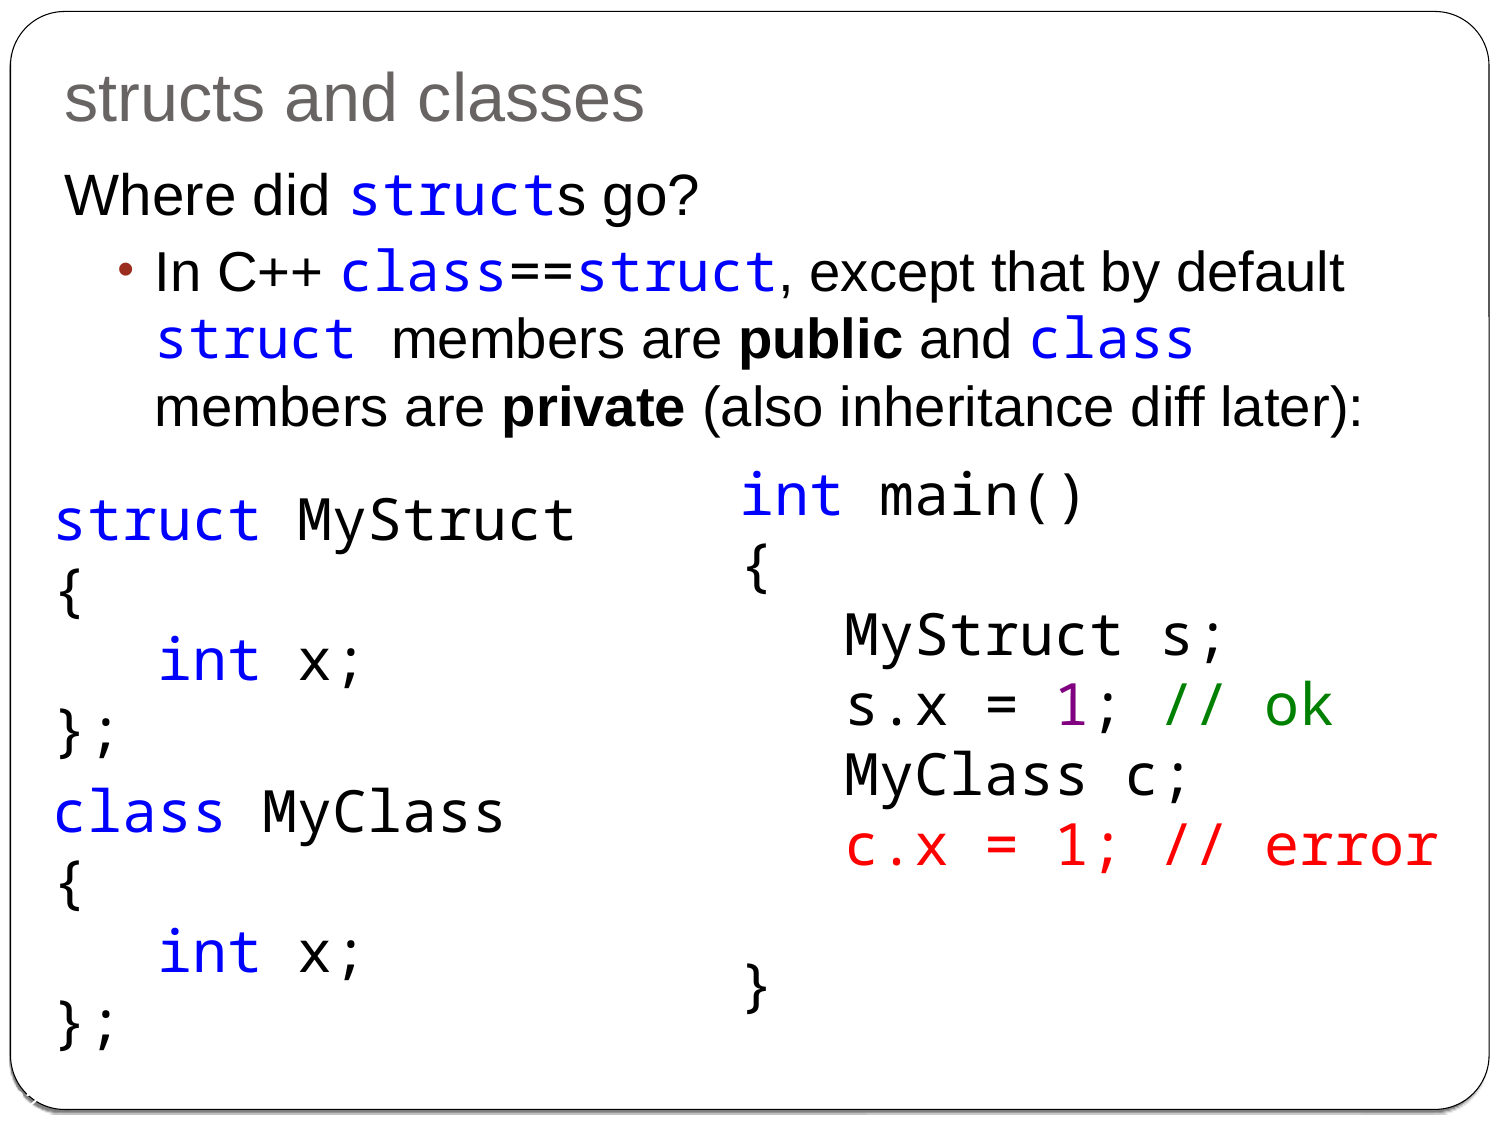

# structs and classes
Where did structs go?
In C++ class==struct, except that by default struct members are public and class members are private (also inheritance diff later):
int main()
{
   MyStruct s;
 s.x = 1; // ok
   MyClass c;
 c.x = 1; // error
}
struct MyStruct
{
   int x;
};
class MyClass
{
   int x;
};